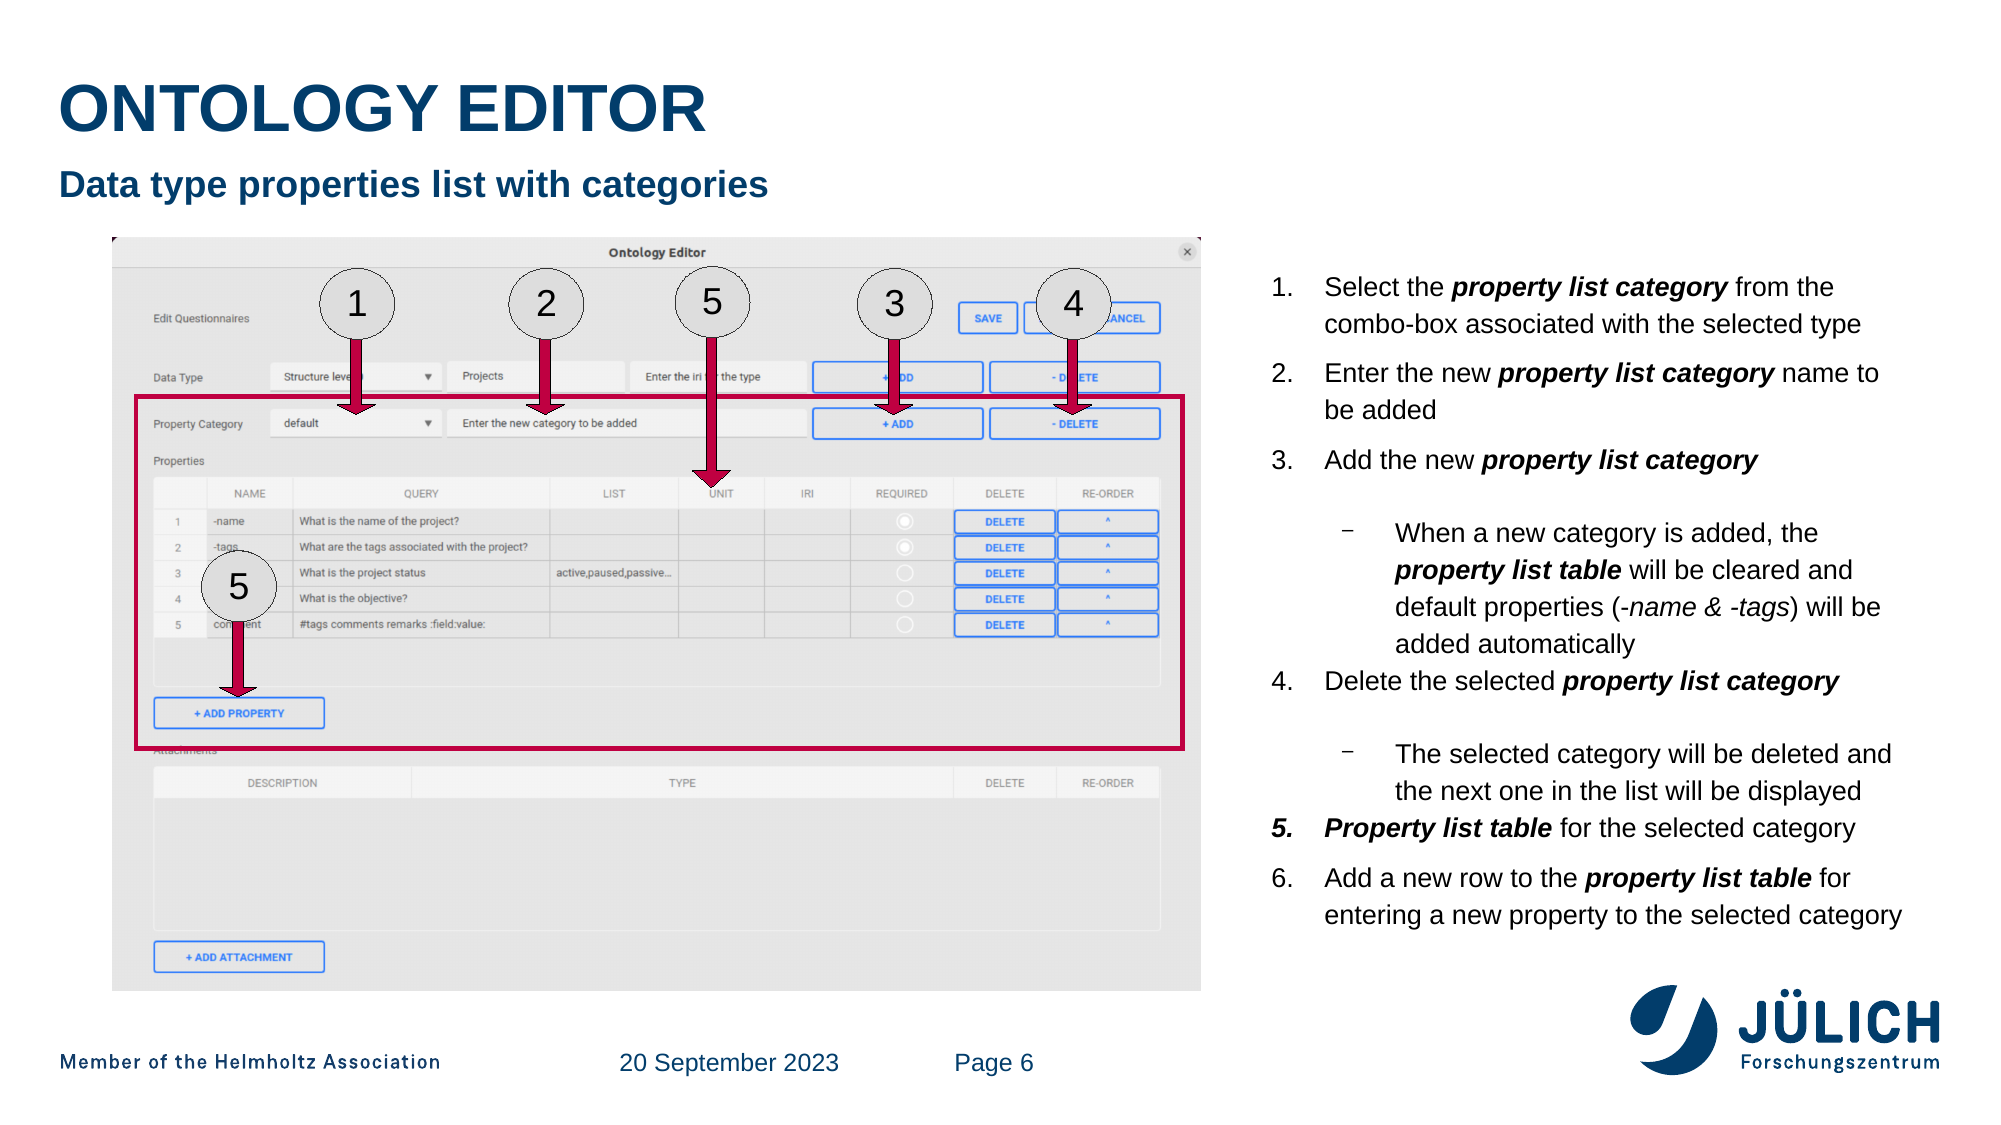

# Ontology Editor
Data type properties list with categories
Select the property list category from the combo-box associated with the selected type
Enter the new property list category name to be added
Add the new property list category
When a new category is added, the property list table will be cleared and default properties (-name & -tags) will be added automatically
Delete the selected property list category
The selected category will be deleted and the next one in the list will be displayed
Property list table for the selected category
Add a new row to the property list table for entering a new property to the selected category
5
1
2
3
4
6
5
20 September 2023
Page